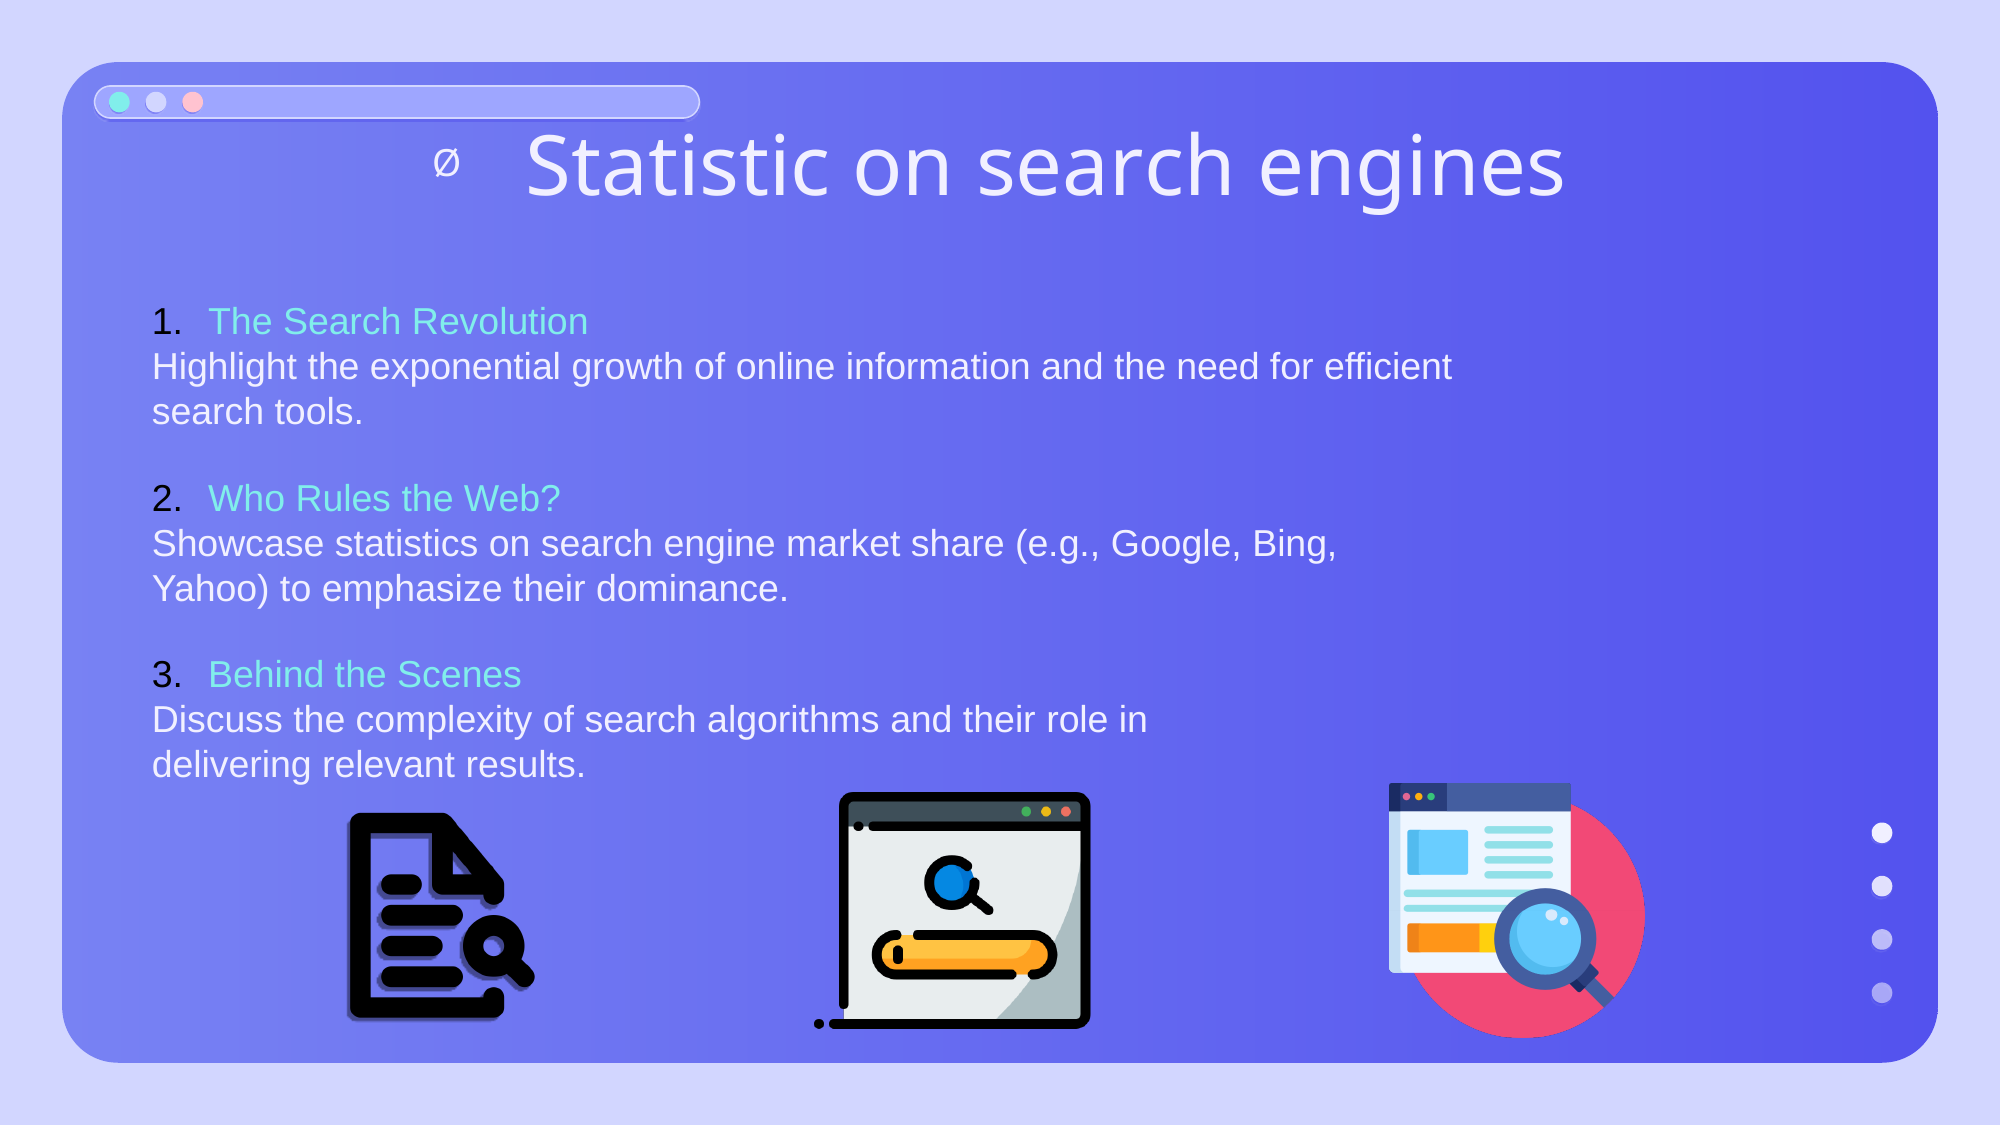

# Statistic on search engines
The Search Revolution
Highlight the exponential growth of online information and the need for efficient search tools.
Who Rules the Web?
Showcase statistics on search engine market share (e.g., Google, Bing, Yahoo) to emphasize their dominance.
Behind the Scenes
Discuss the complexity of search algorithms and their role in delivering relevant results.